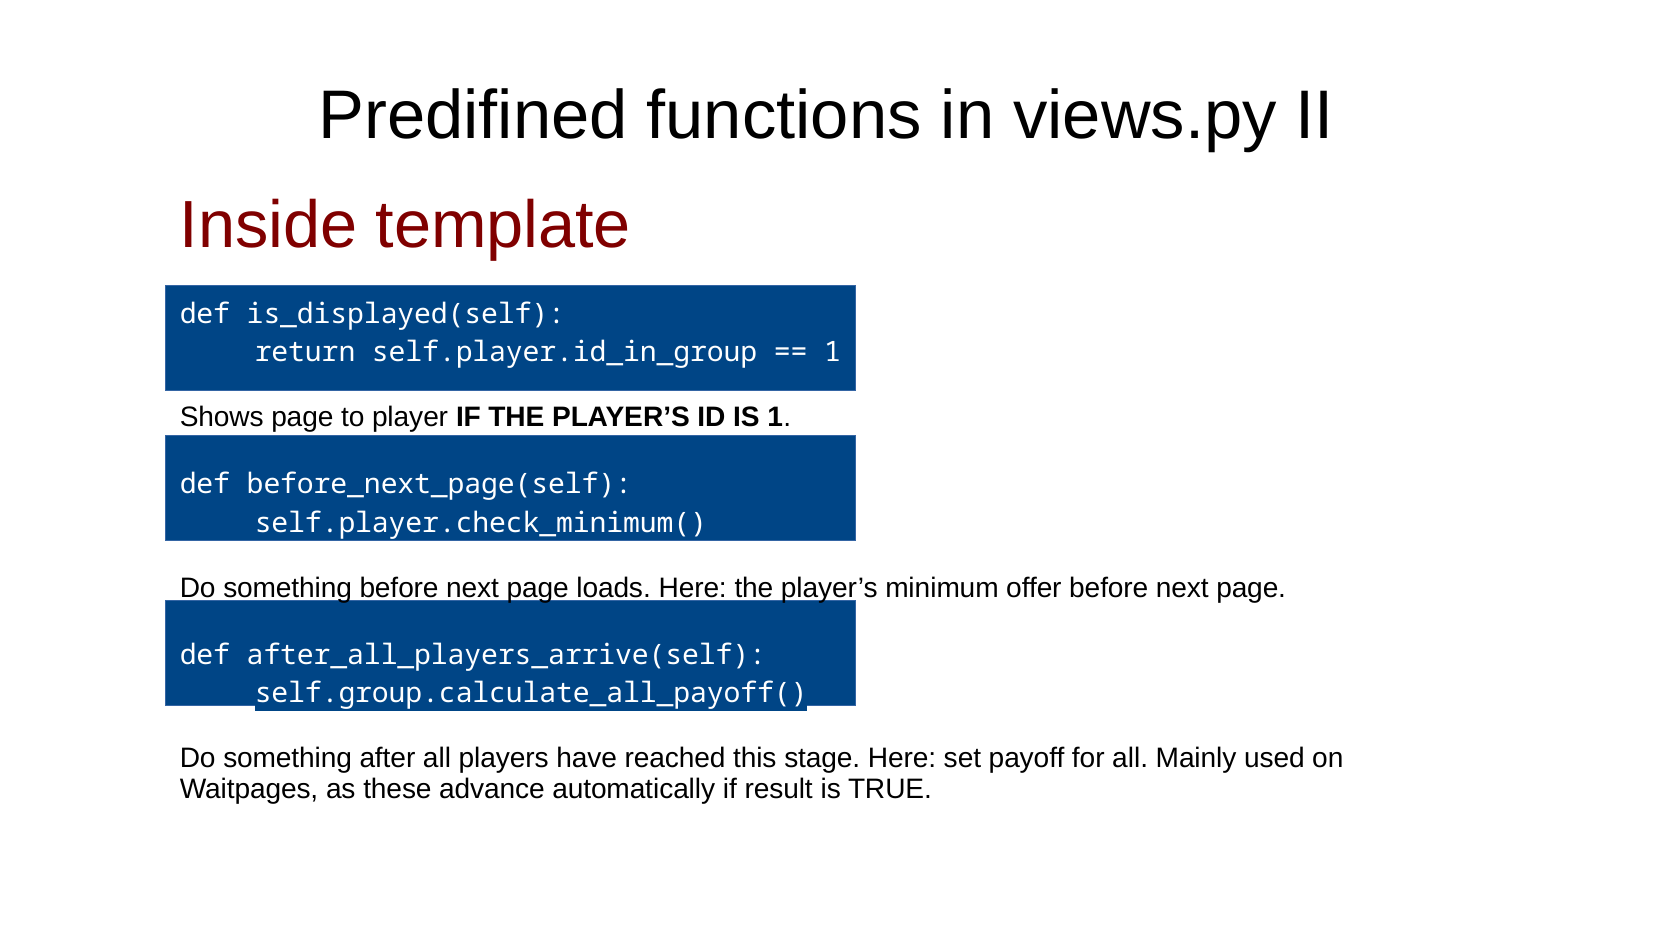

# Predifined functions in views.py II
Inside template
def is_displayed(self):
	return self.player.id_in_group == 1
Shows page to player IF THE PLAYER’S ID IS 1.
def before_next_page(self):
	self.player.check_minimum()
Do something before next page loads. Here: the player’s minimum offer before next page.
def after_all_players_arrive(self):
	self.group.calculate_all_payoff()
Do something after all players have reached this stage. Here: set payoff for all. Mainly used on Waitpages, as these advance automatically if result is TRUE.